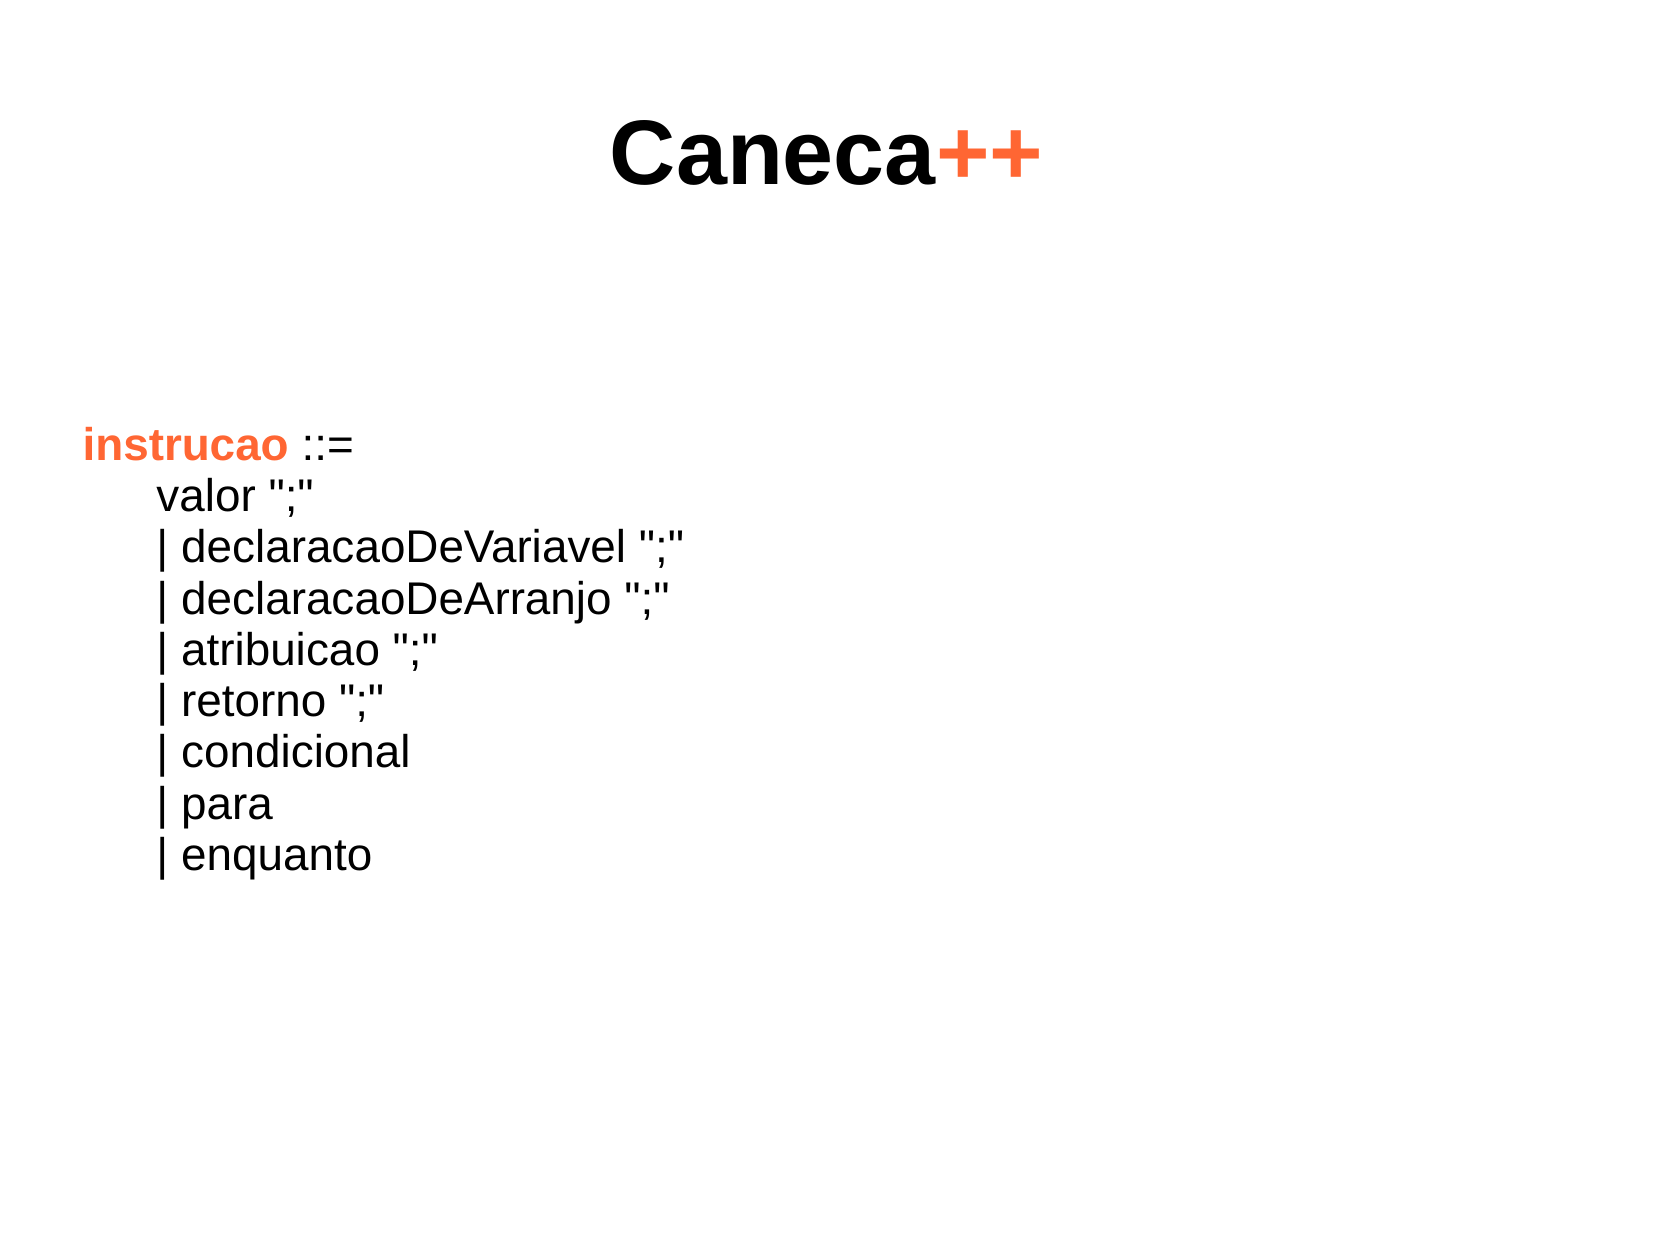

# Caneca++
instrucao ::=
	valor ";"
	| declaracaoDeVariavel ";"
	| declaracaoDeArranjo ";"
	| atribuicao ";"
	| retorno ";"
	| condicional
	| para
	| enquanto